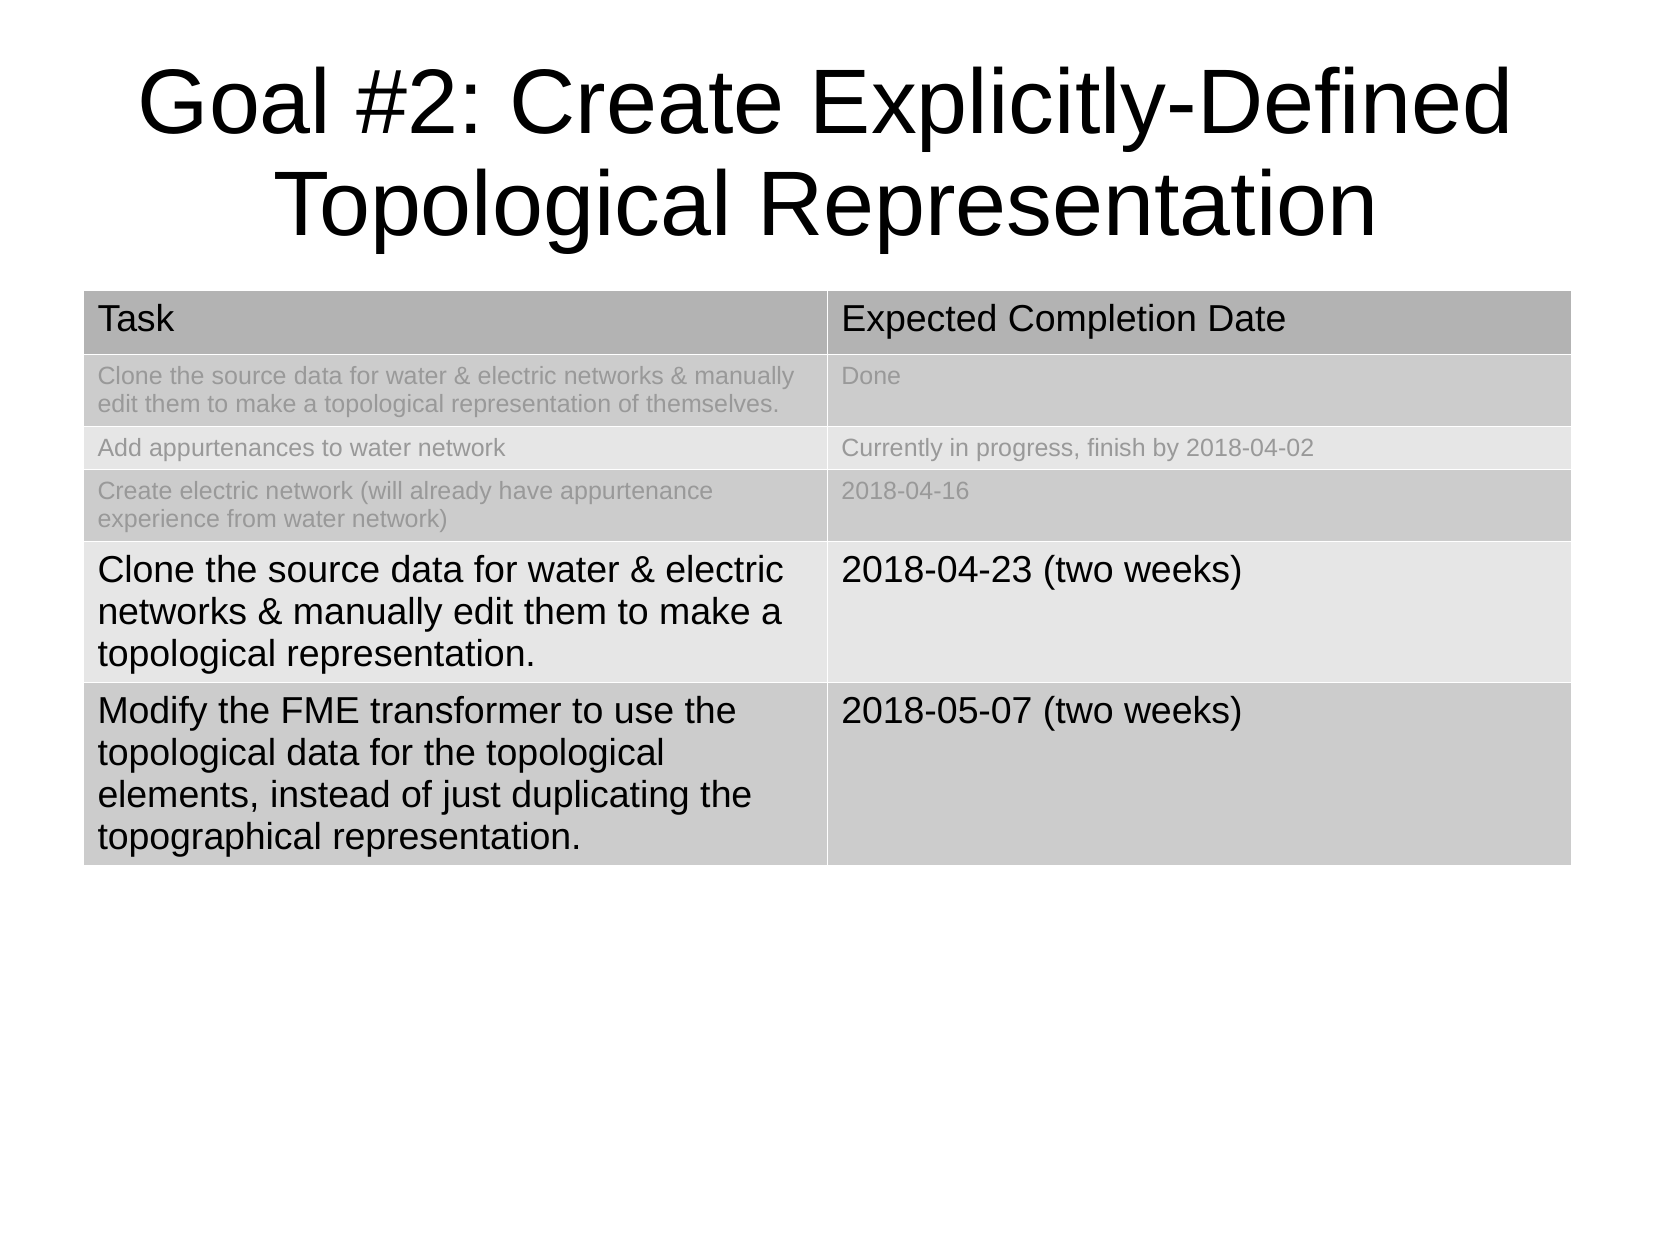

# Goal #2: Create Explicitly-Defined Topological Representation
| Task | Expected Completion Date |
| --- | --- |
| Clone the source data for water & electric networks & manually edit them to make a topological representation of themselves. | Done |
| Add appurtenances to water network | Currently in progress, finish by 2018-04-02 |
| Create electric network (will already have appurtenance experience from water network) | 2018-04-16 |
| Clone the source data for water & electric networks & manually edit them to make a topological representation. | 2018-04-23 (two weeks) |
| Modify the FME transformer to use the topological data for the topological elements, instead of just duplicating the topographical representation. | 2018-05-07 (two weeks) |